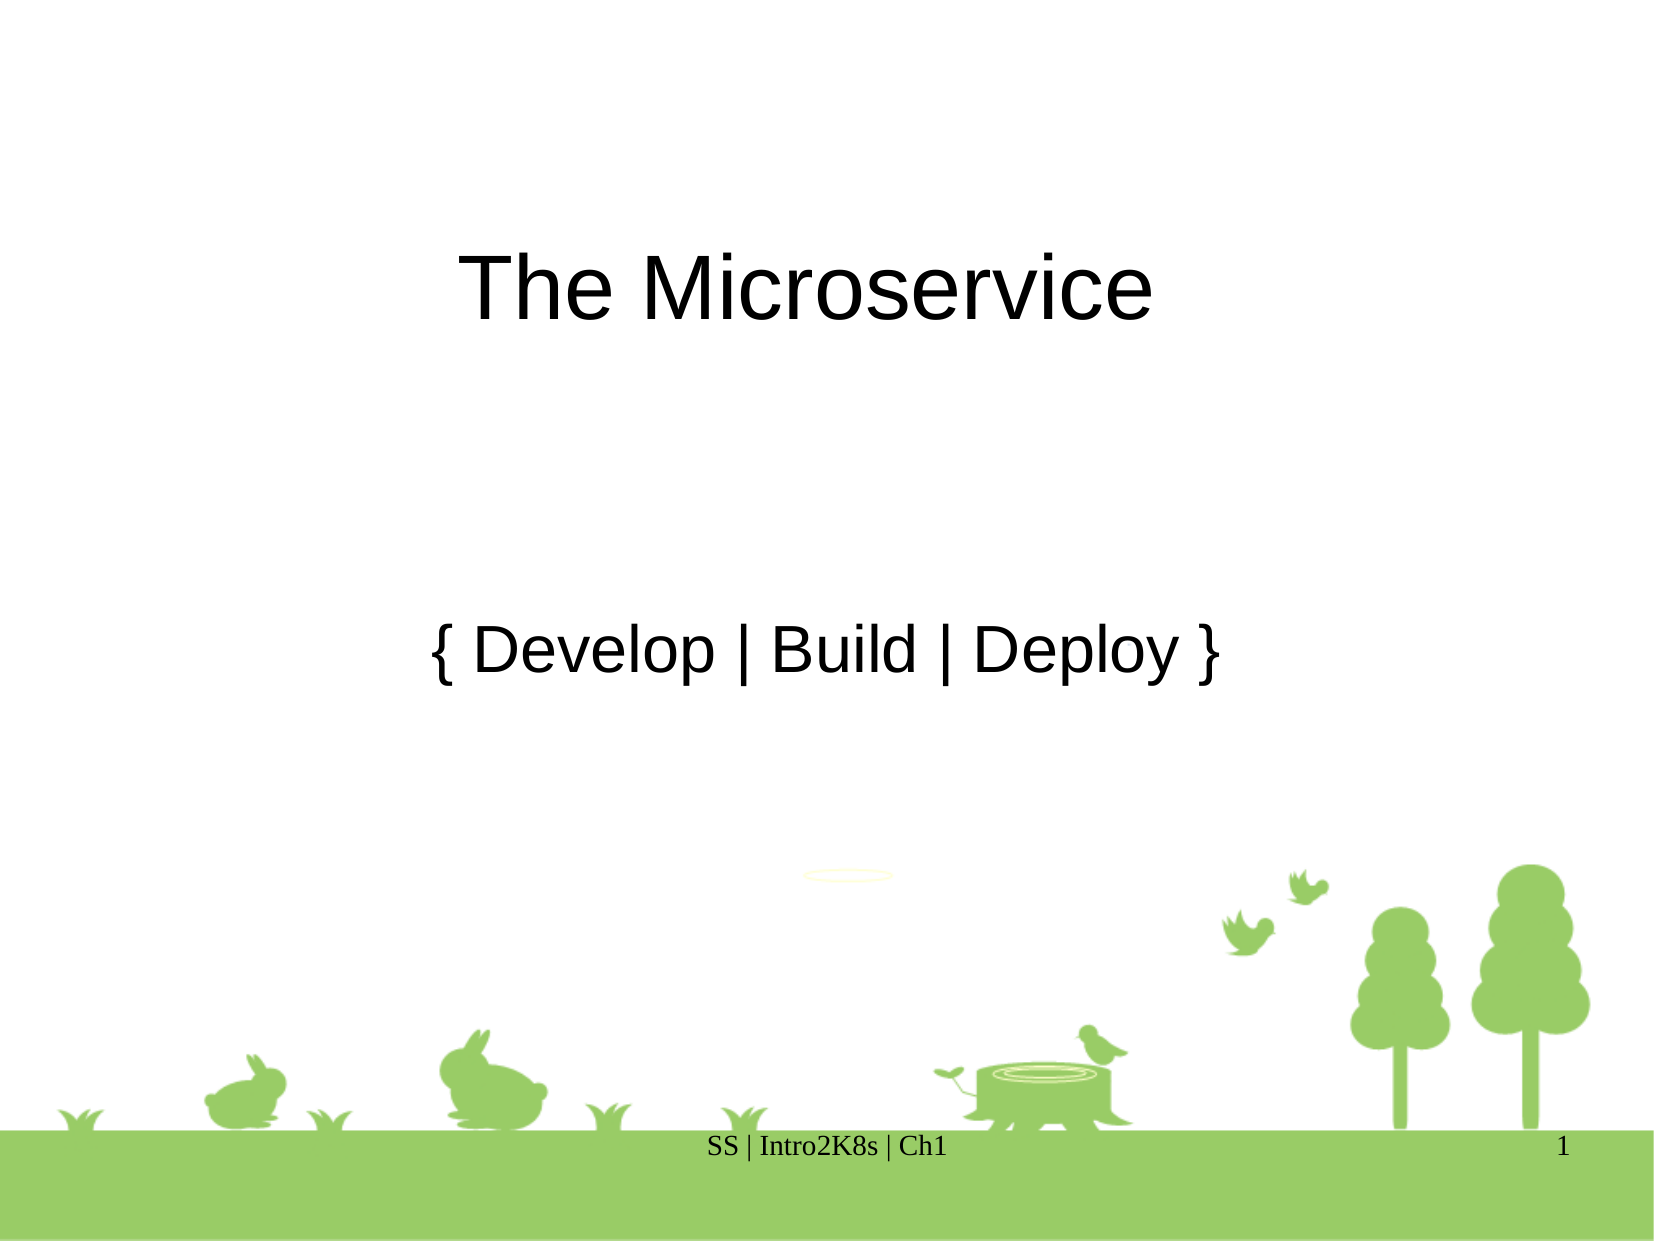

# The Microservice
{ Develop | Build | Deploy }
SS | Intro2K8s | Ch1
1